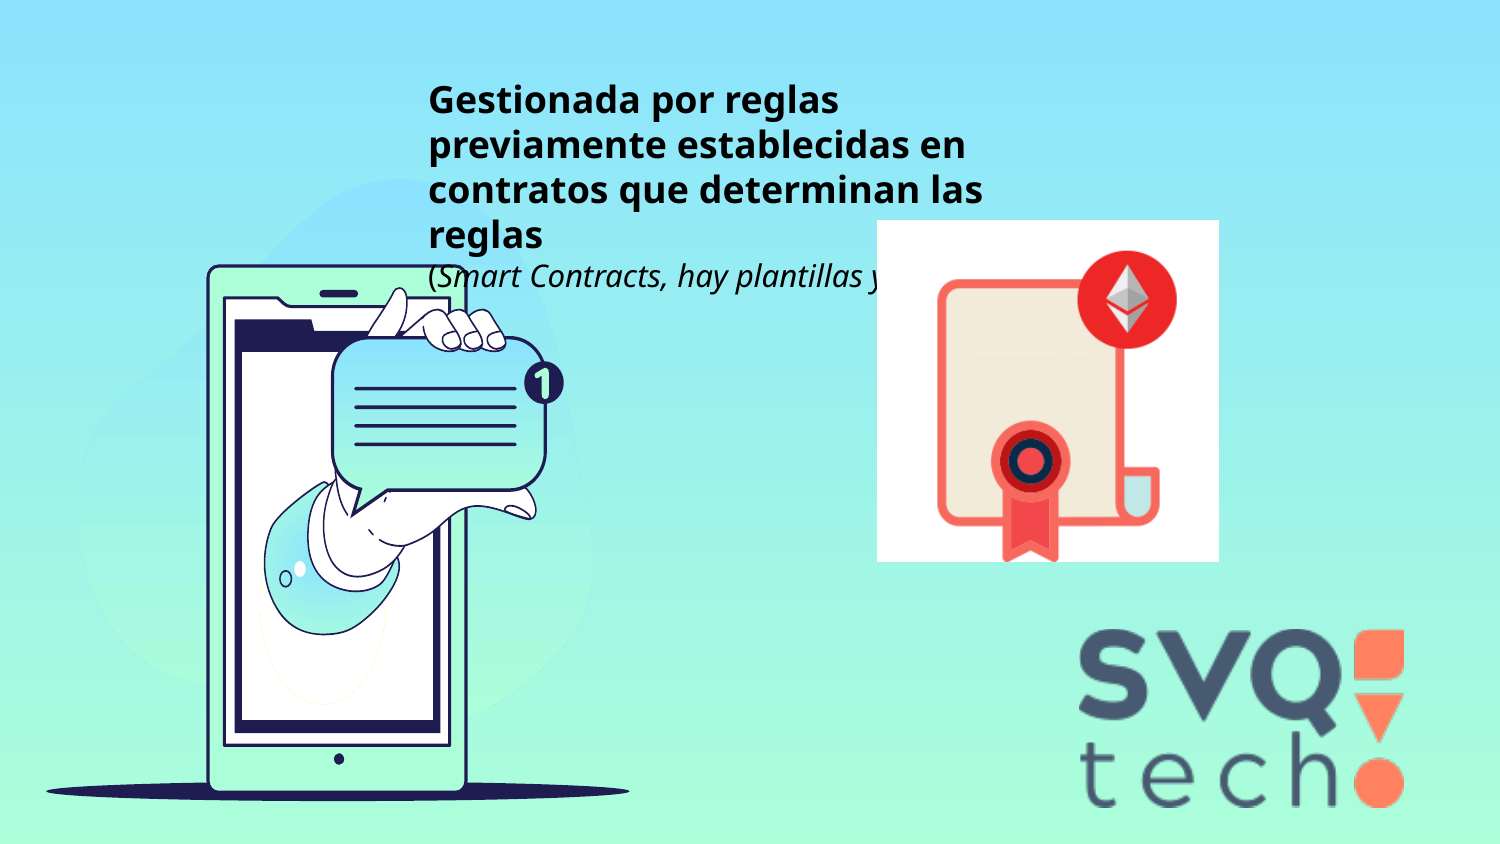

Gestionada por reglas previamente establecidas en contratos que determinan las reglas
(Smart Contracts, hay plantillas ya creadas)